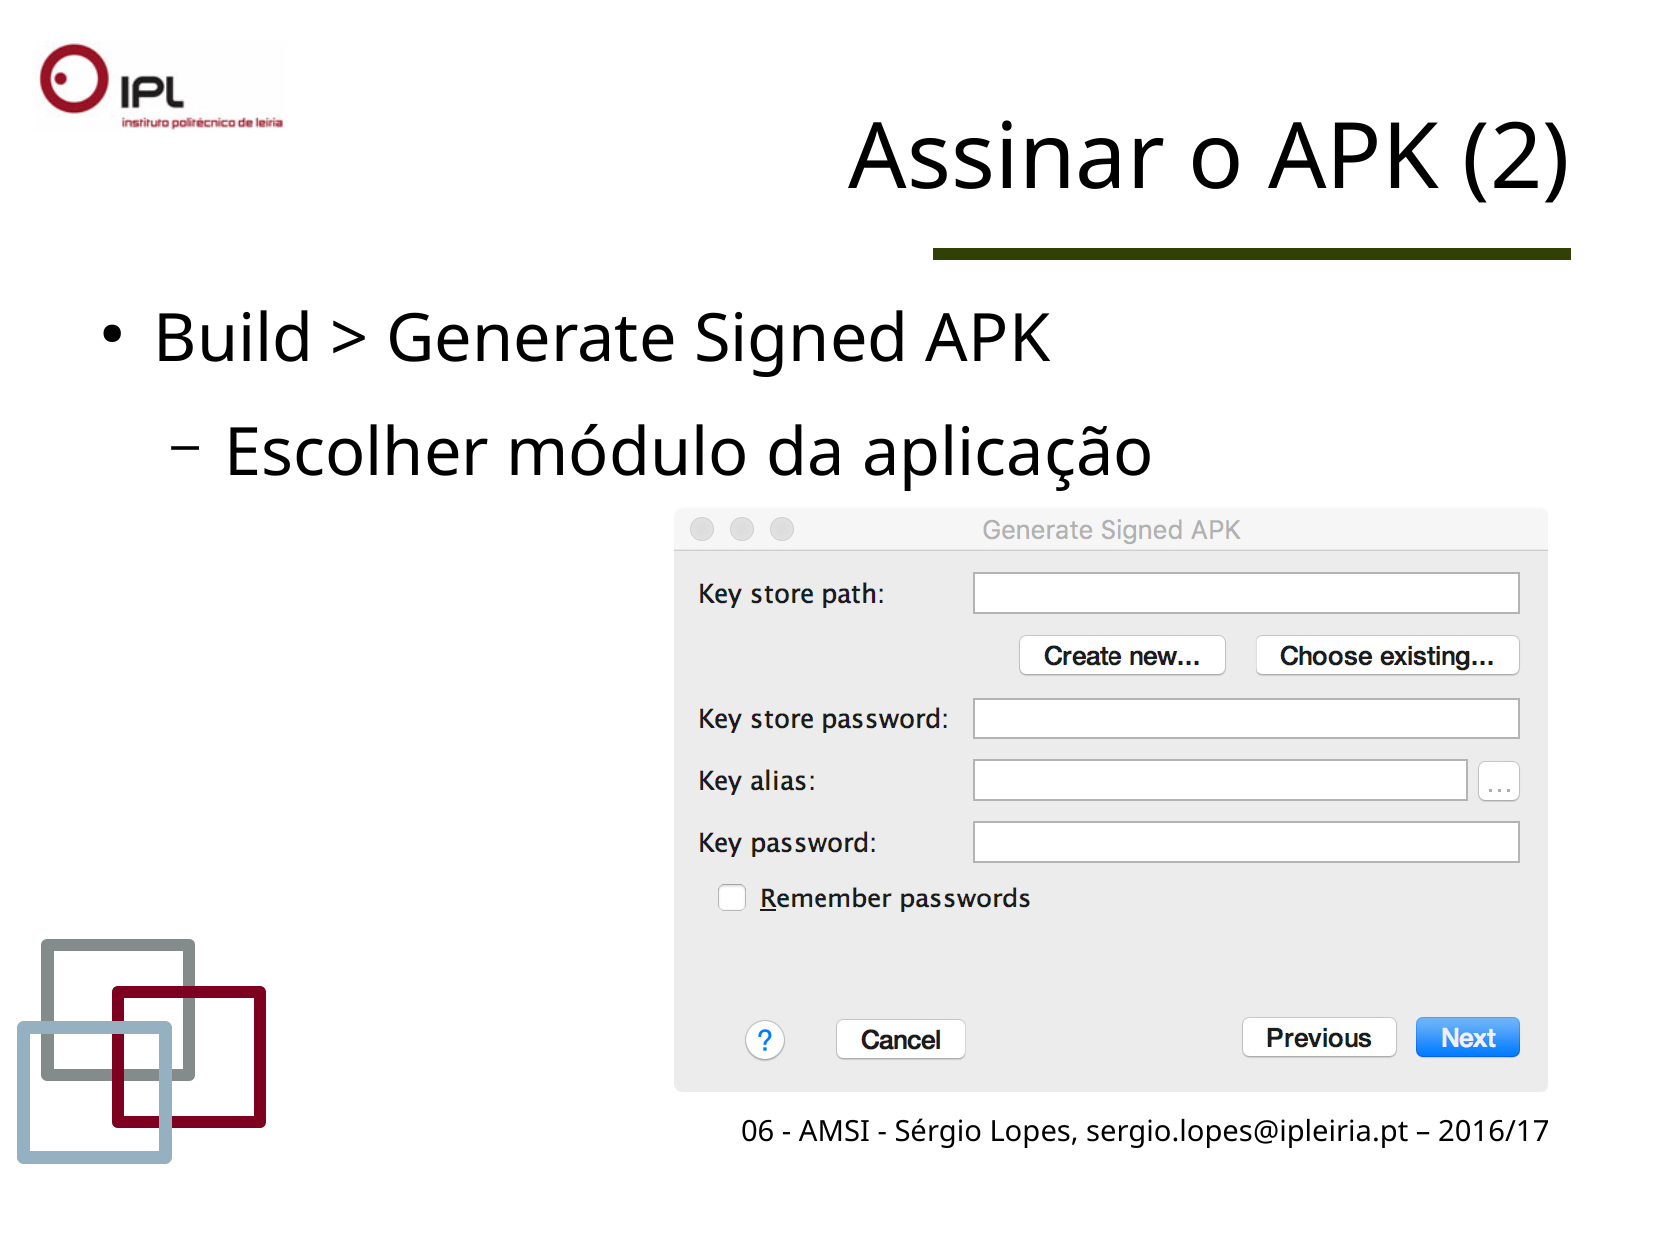

# Assinar o APK (2)
Build > Generate Signed APK
Escolher módulo da aplicação
06 - AMSI - Sérgio Lopes, sergio.lopes@ipleiria.pt – 2016/17